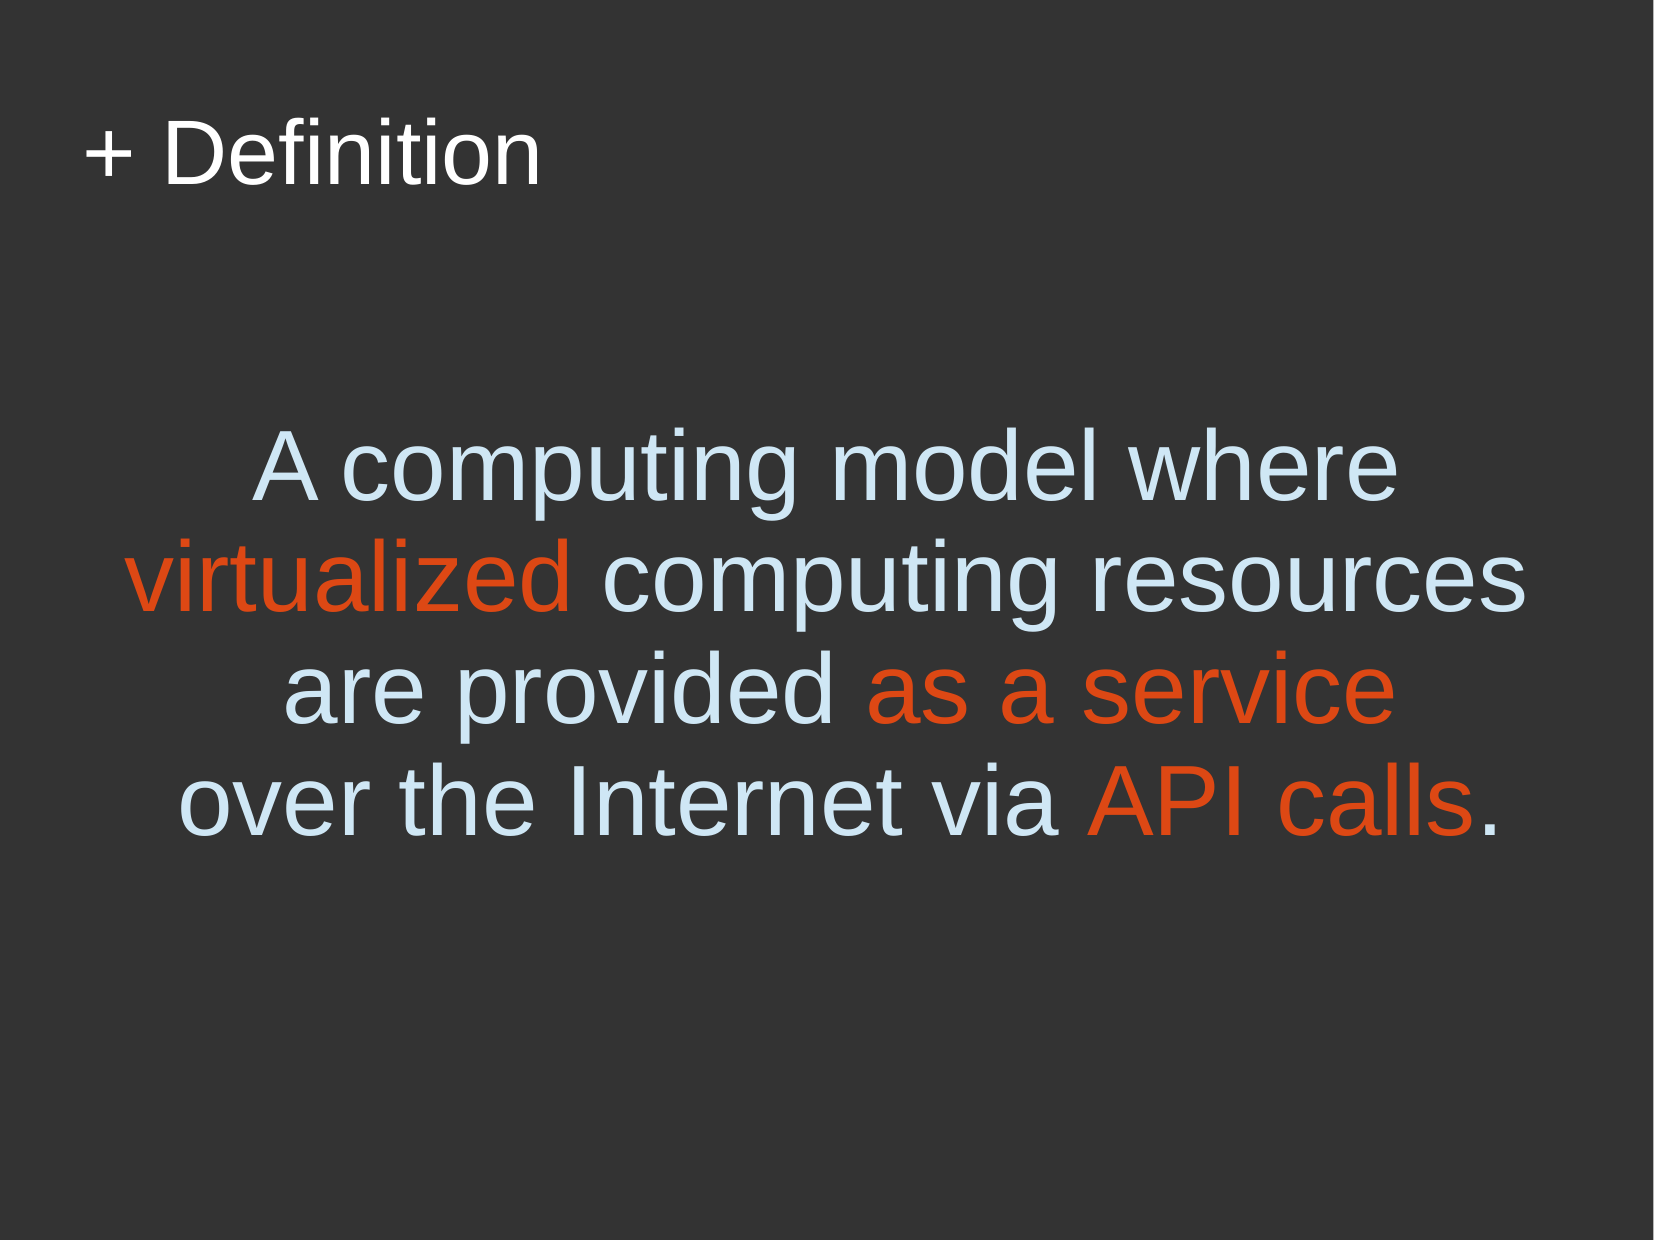

# + Definition
A computing model where
virtualized computing resources
 are provided as a service
 over the Internet via API calls.